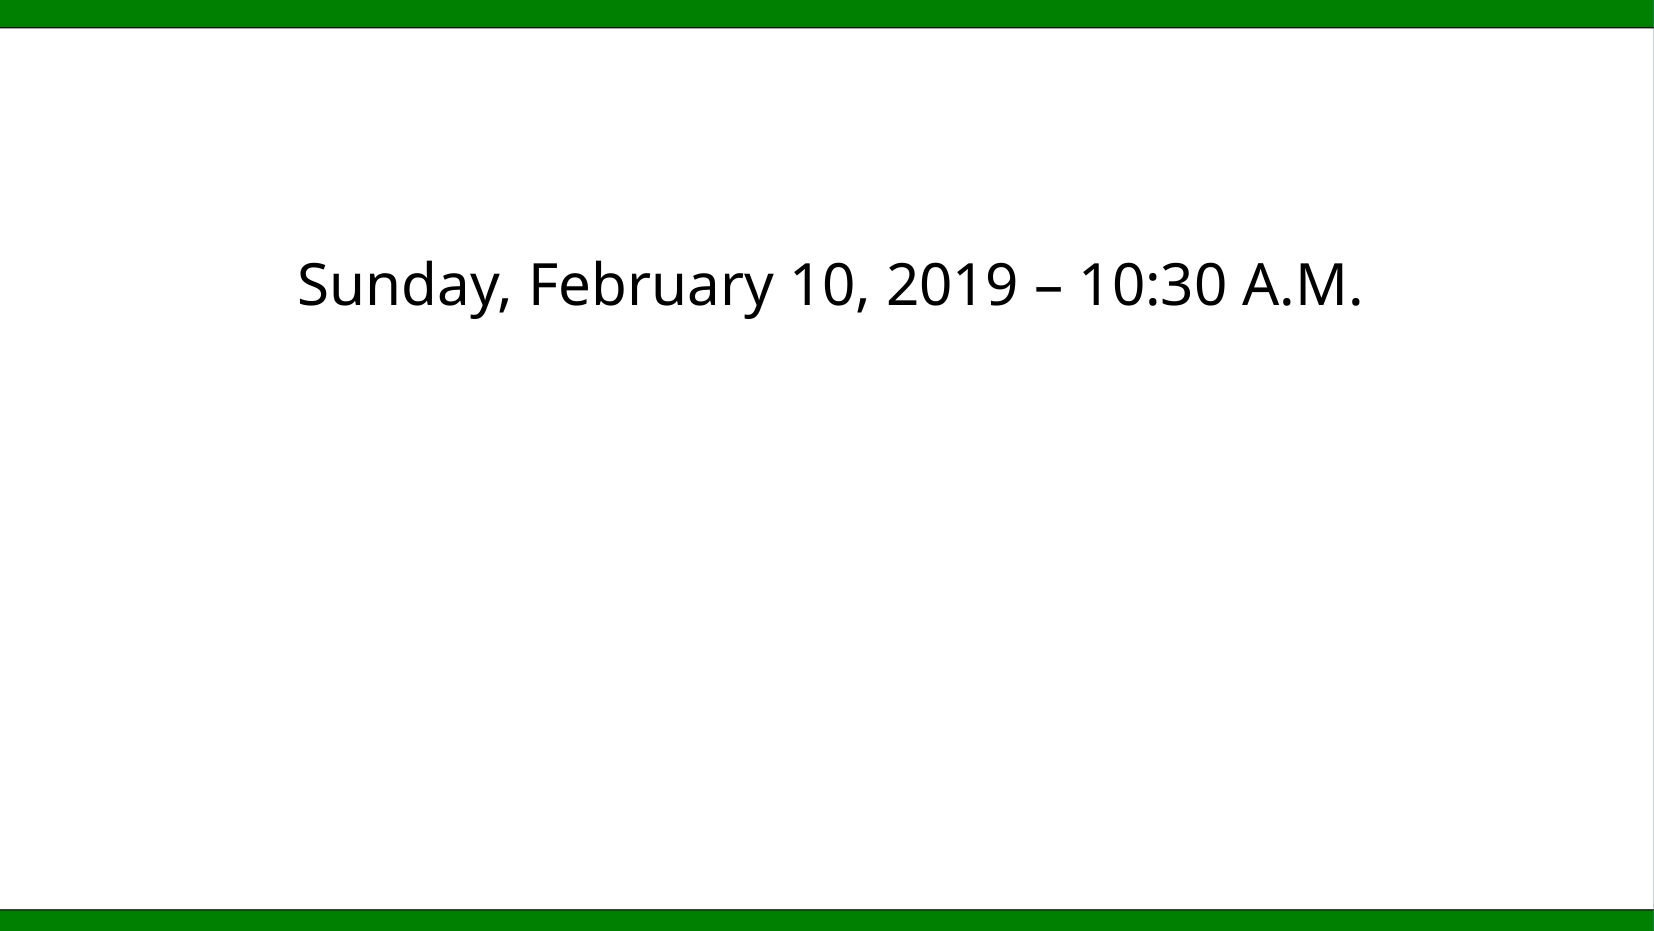

# Sunday, February 10, 2019 – 10:30 A.M.